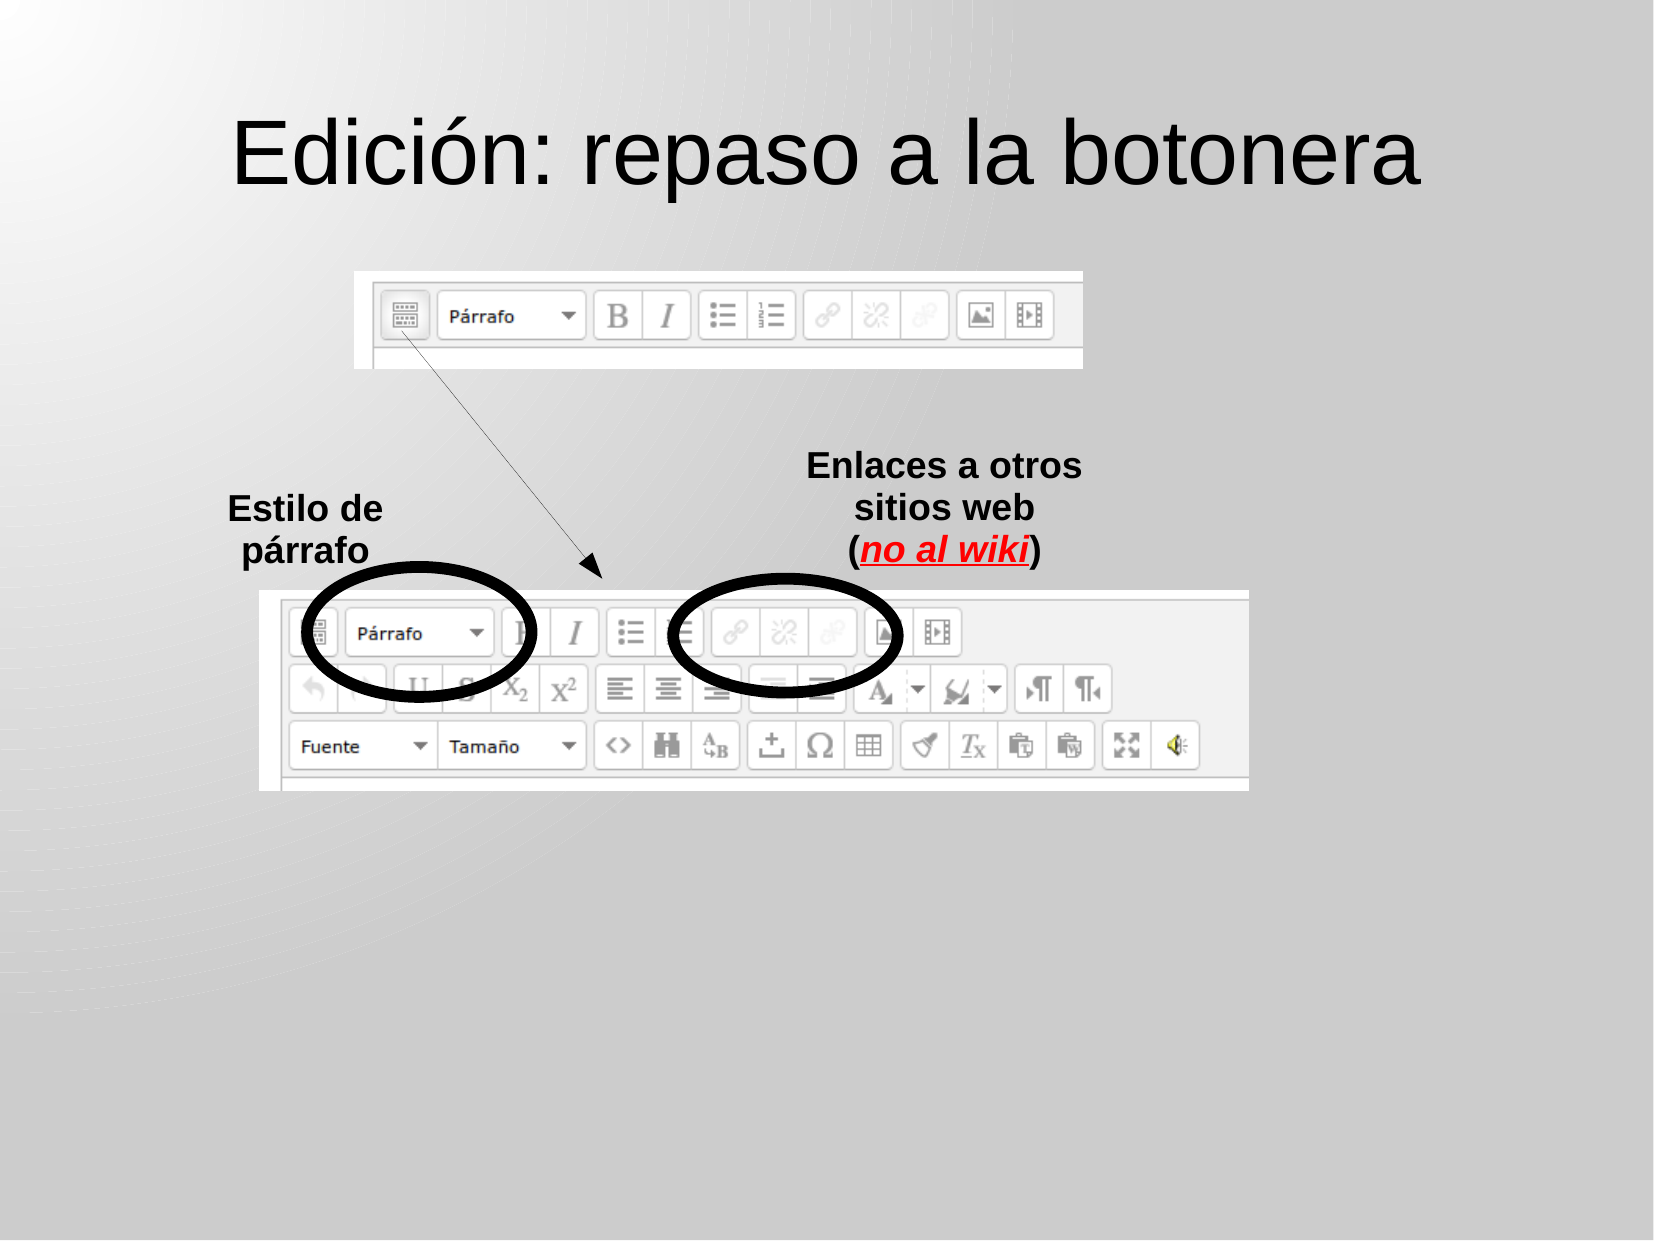

# Edición: repaso a la botonera
Enlaces a otros sitios web
(no al wiki)
Estilo de párrafo